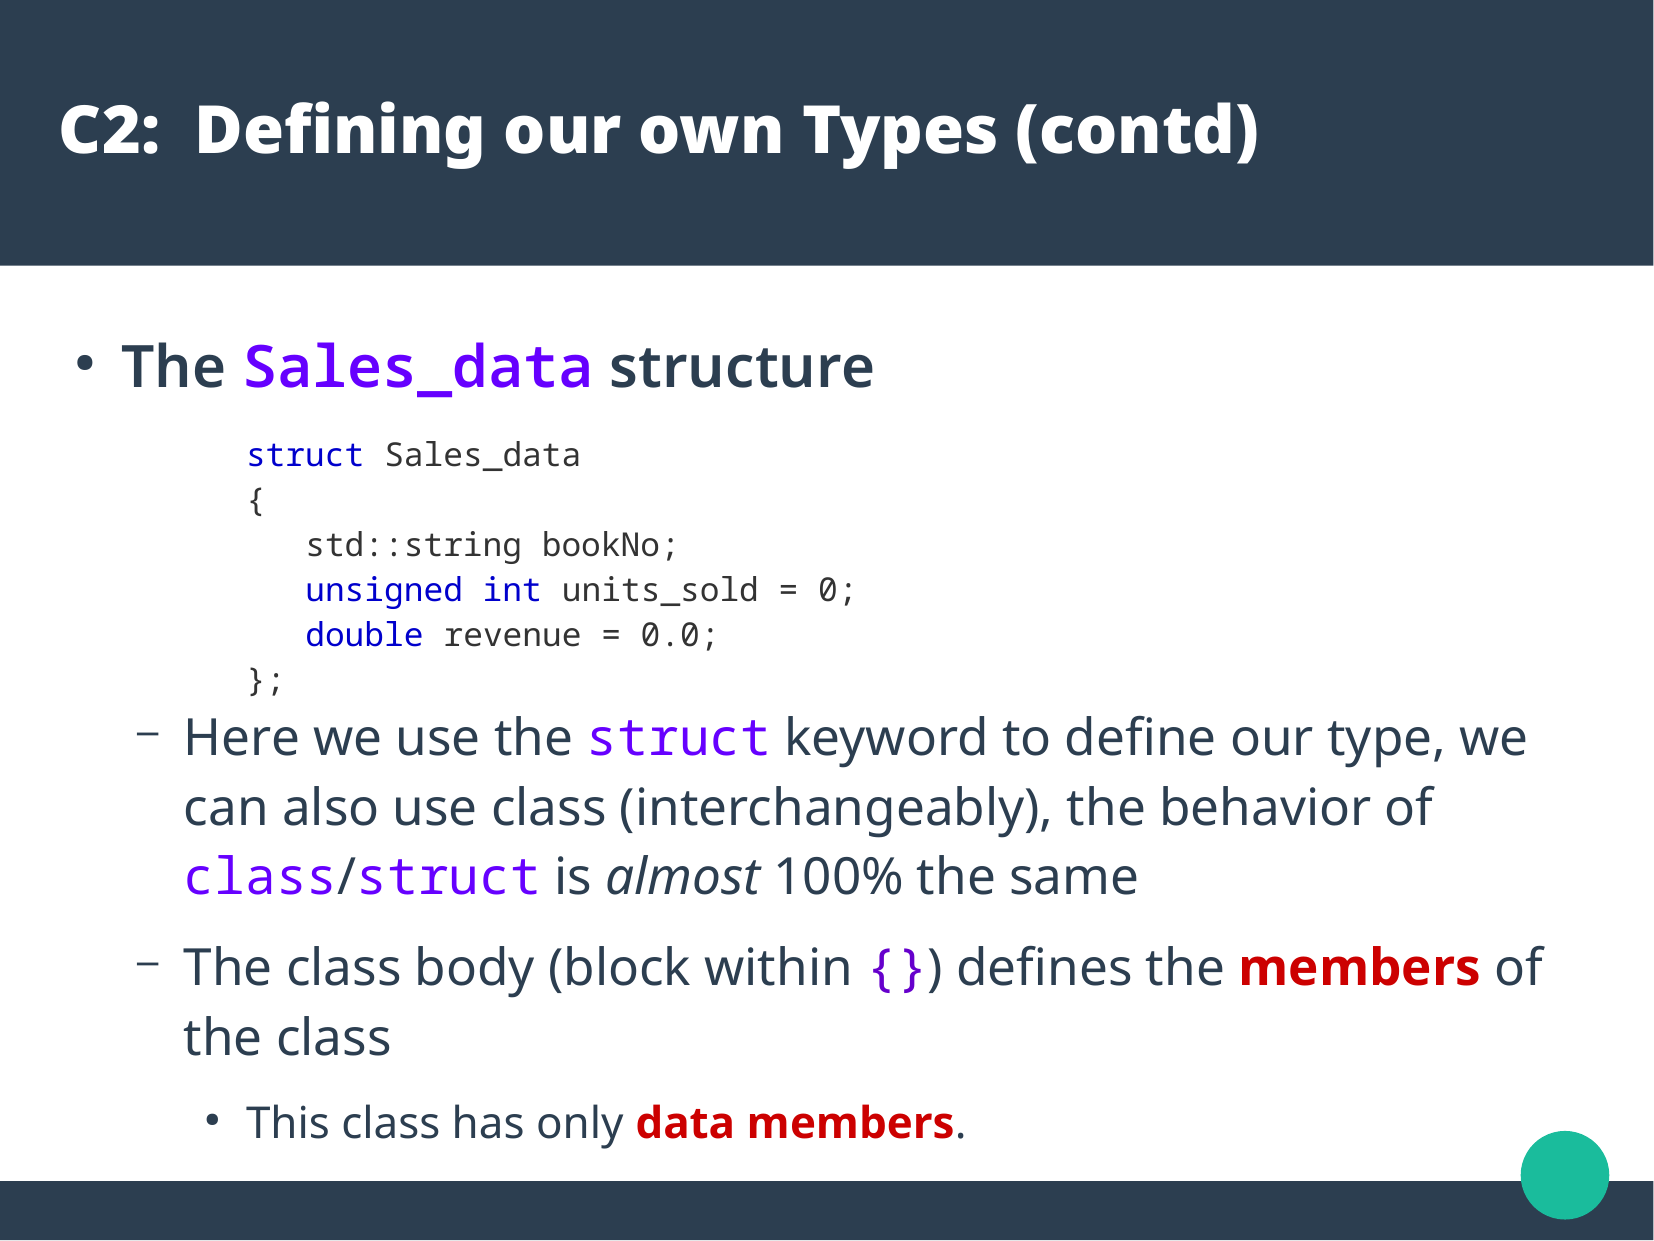

# C2: Defining our own Types (contd)
The Sales_data structure
struct Sales_data
{
 std::string bookNo;
 unsigned int units_sold = 0;
 double revenue = 0.0;
};
Here we use the struct keyword to define our type, we can also use class (interchangeably), the behavior of class/struct is almost 100% the same
The class body (block within {}) defines the members of the class
This class has only data members.